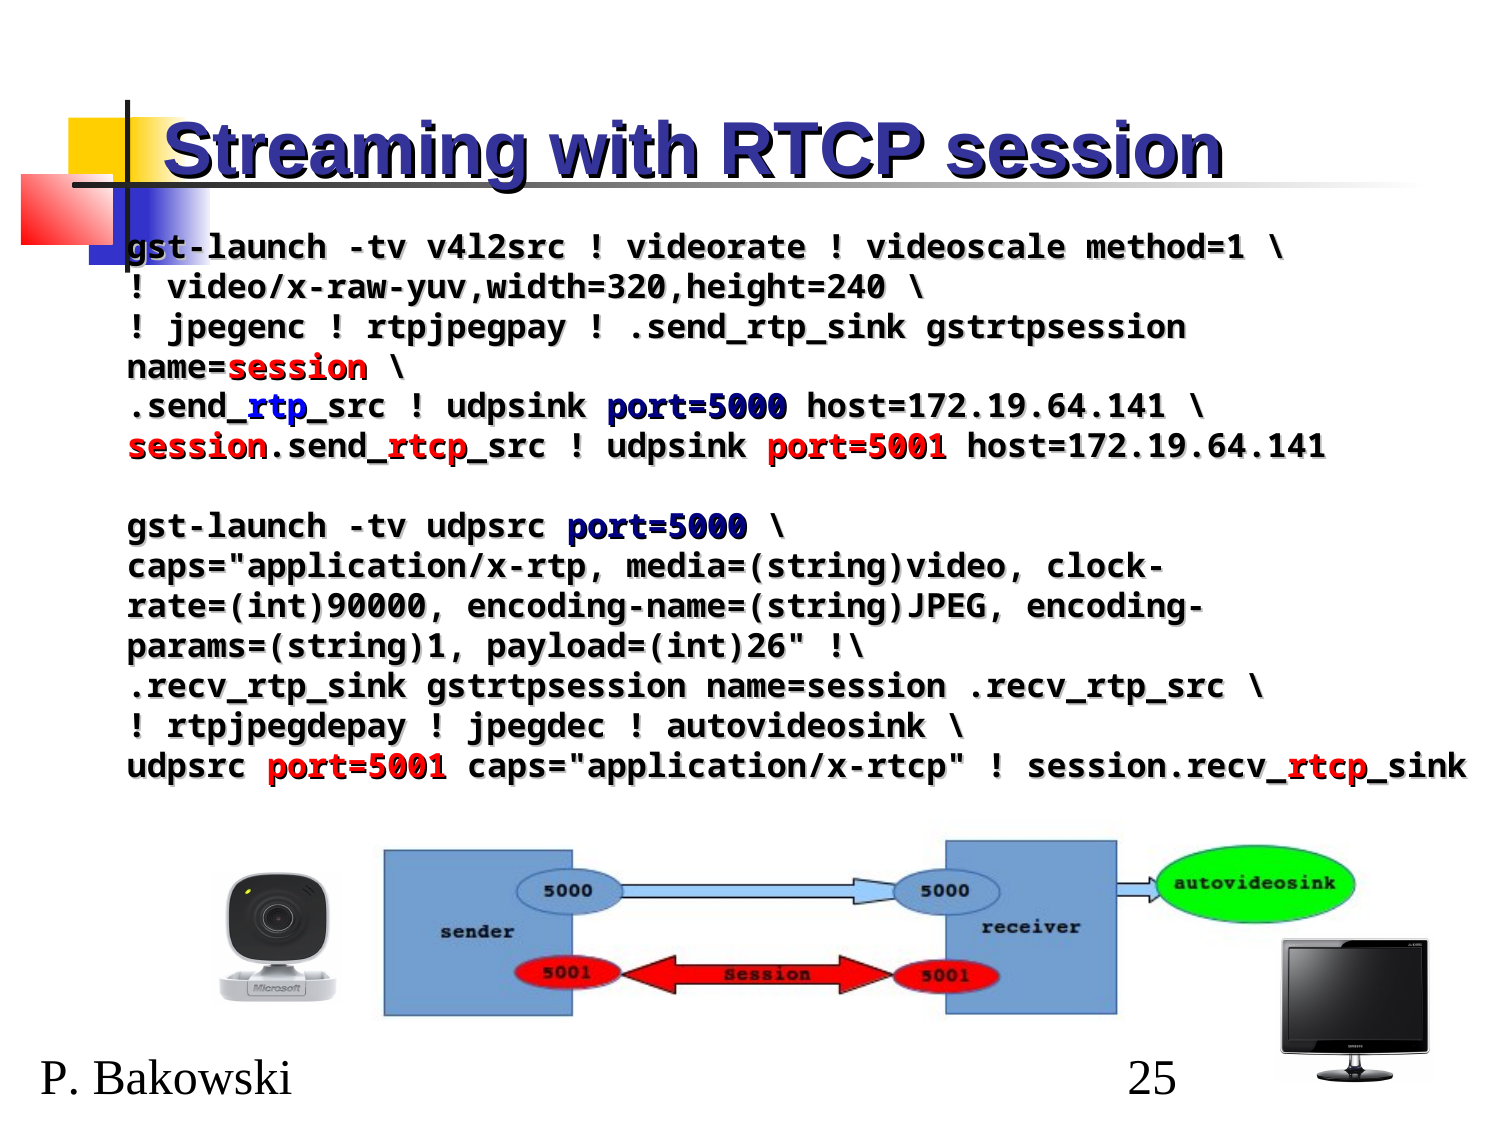

# Streaming with RTCP session
gst-launch -tv v4l2src ! videorate ! videoscale method=1 \
! video/x-raw-yuv,width=320,height=240 \
! jpegenc ! rtpjpegpay ! .send_rtp_sink gstrtpsession name=session \
.send_rtp_src ! udpsink port=5000 host=172.19.64.141 \
session.send_rtcp_src ! udpsink port=5001 host=172.19.64.141
gst-launch -tv udpsrc port=5000 \
caps="application/x-rtp, media=(string)video, clock-rate=(int)90000, encoding-name=(string)JPEG, encoding-params=(string)1, payload=(int)26" !\
.recv_rtp_sink gstrtpsession name=session .recv_rtp_src \
! rtpjpegdepay ! jpegdec ! autovideosink \
udpsrc port=5001 caps="application/x-rtcp" ! session.recv_rtcp_sink
P.Bakowski
25